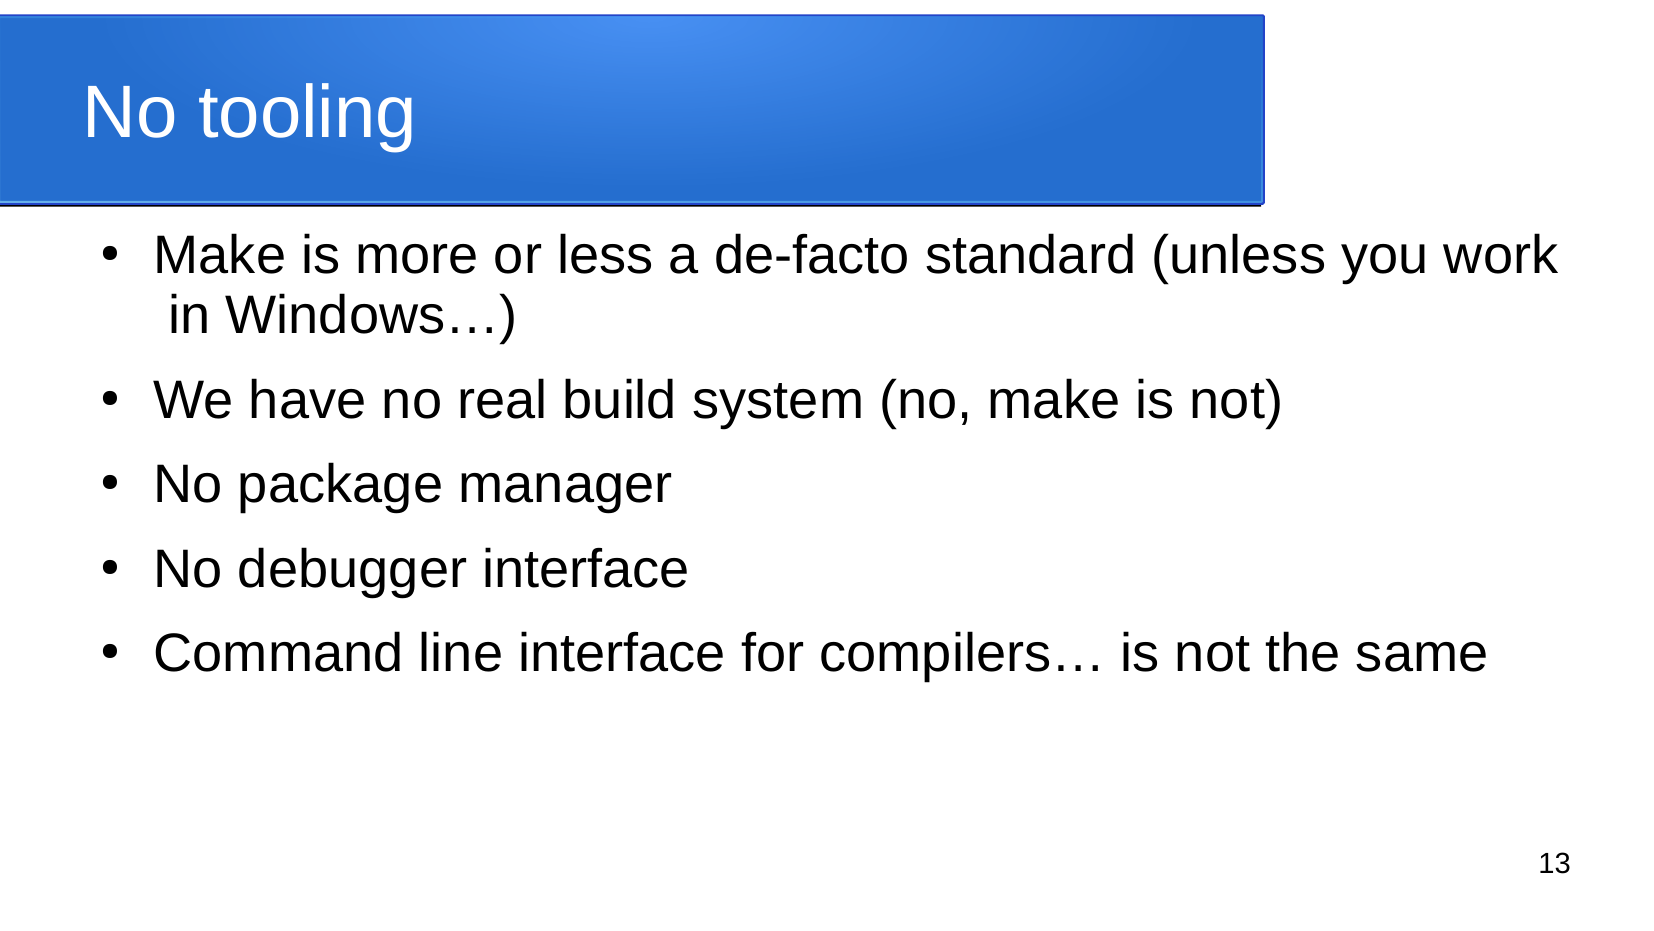

# No tooling
Make is more or less a de-facto standard (unless you work in Windows…)
We have no real build system (no, make is not)
No package manager
No debugger interface
Command line interface for compilers… is not the same
13